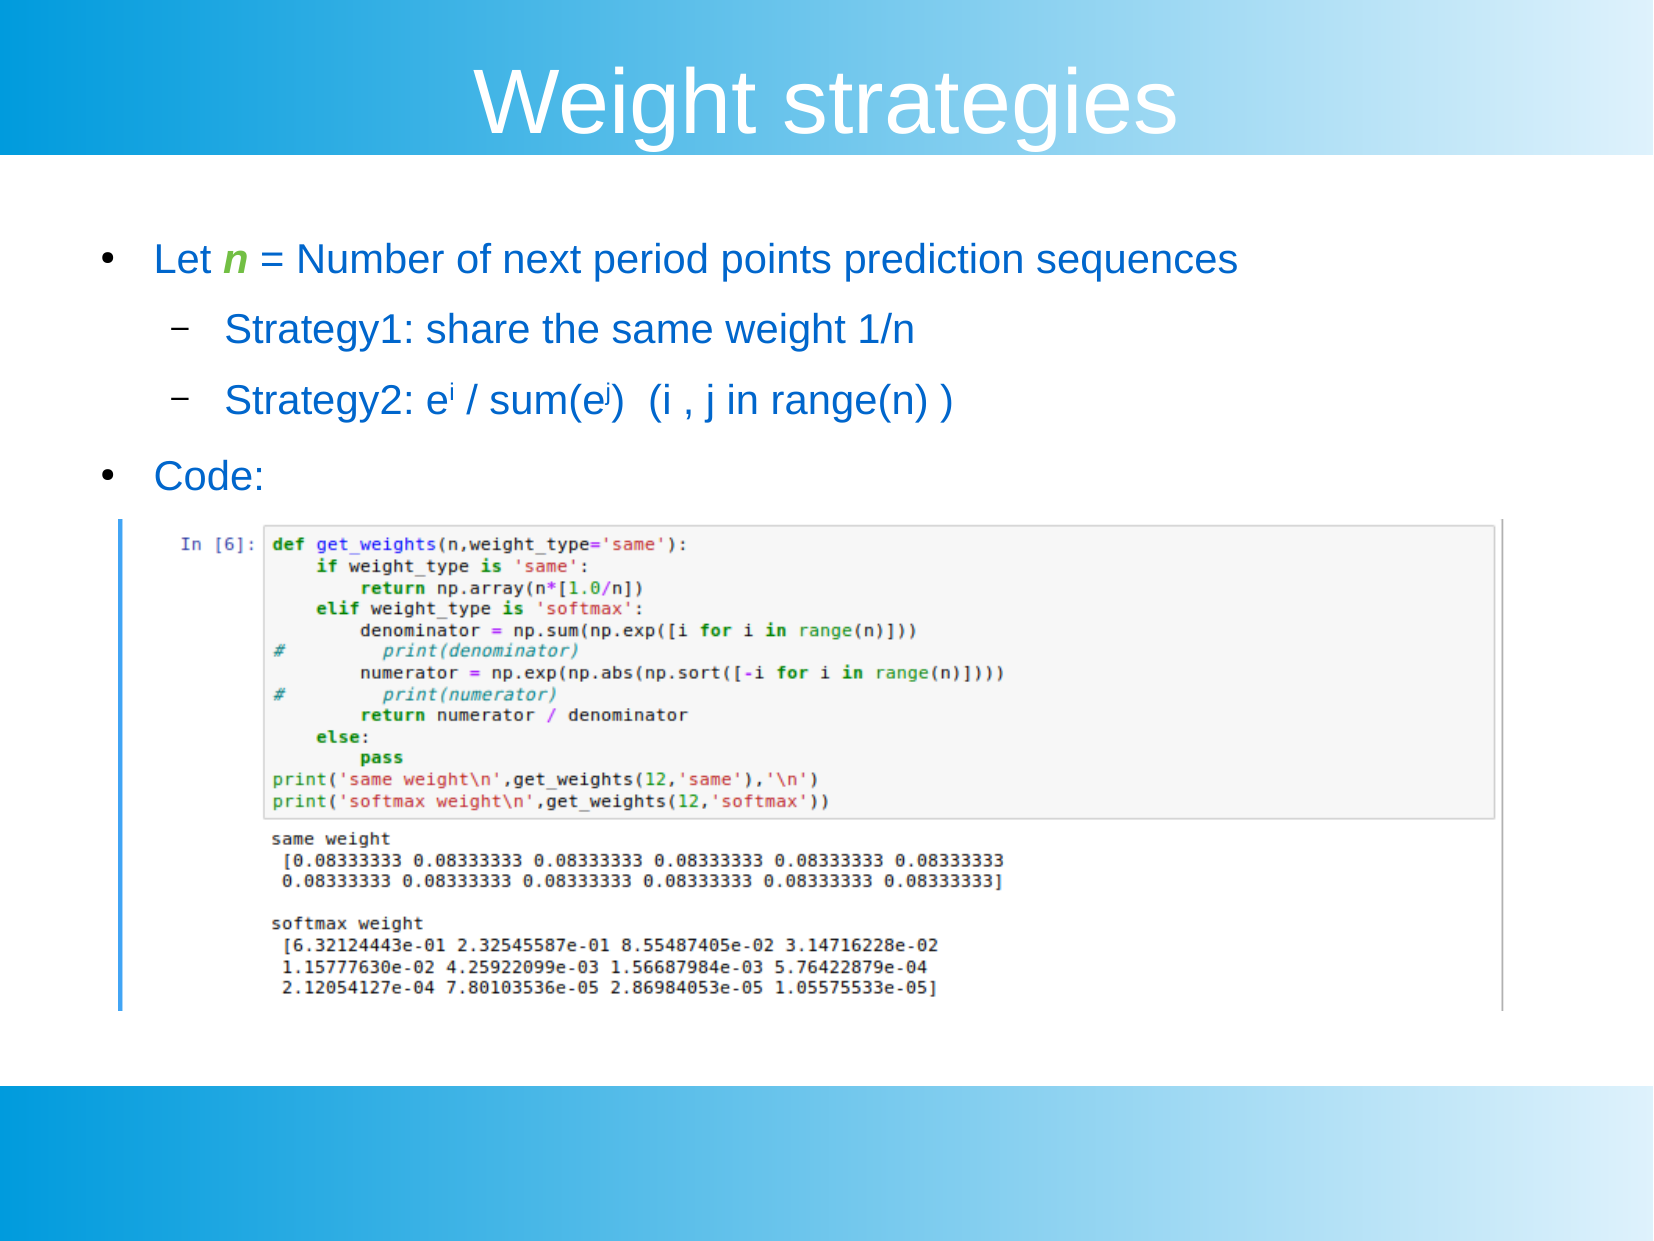

# Weight strategies
Let n = Number of next period points prediction sequences
Strategy1: share the same weight 1/n
Strategy2: ei / sum(ej) (i , j in range(n) )
Code: